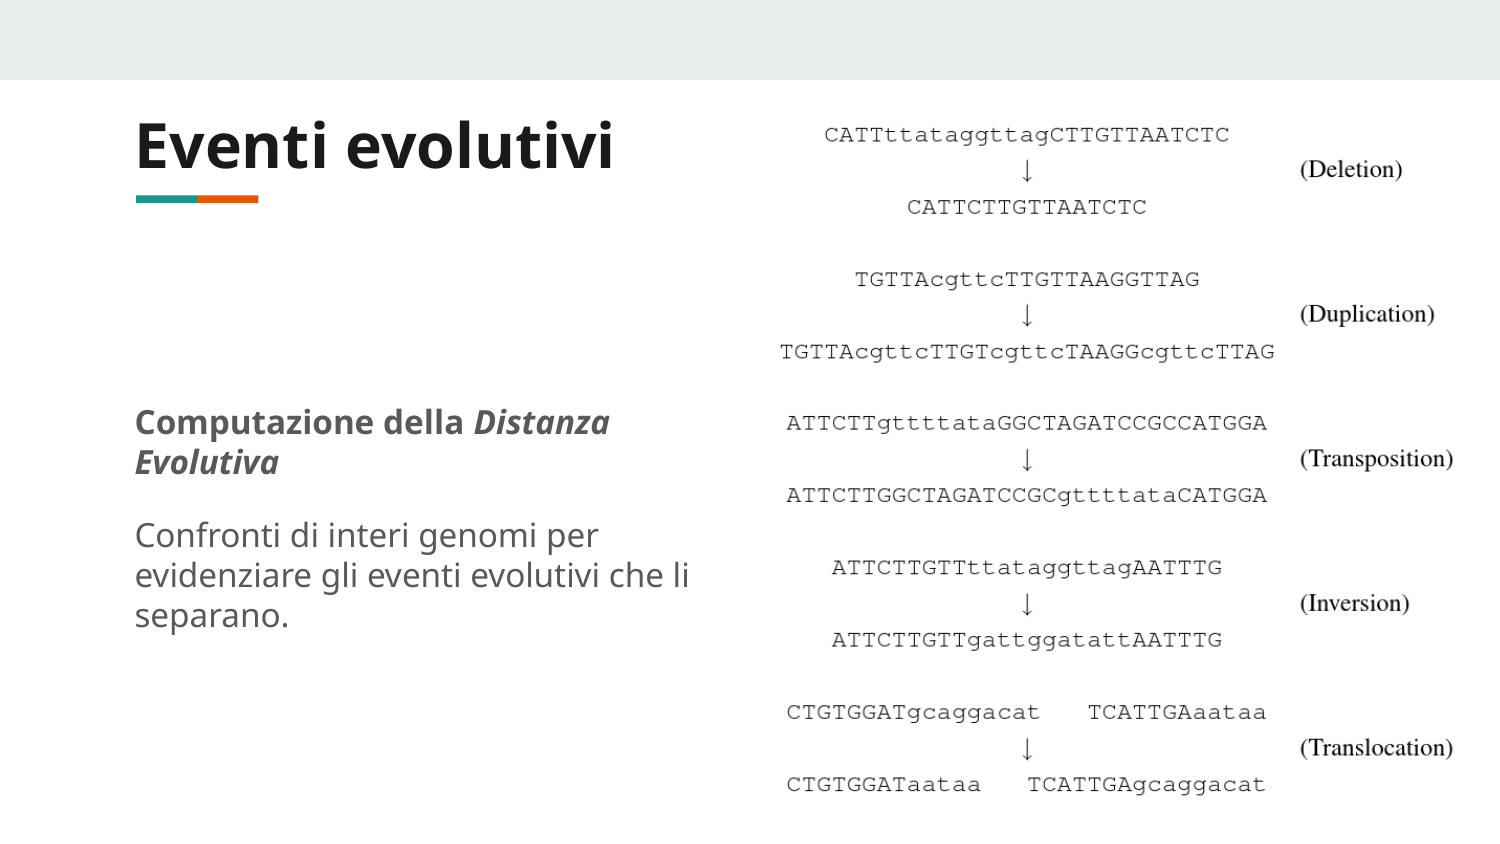

# Eventi evolutivi
Computazione della Distanza Evolutiva
Confronti di interi genomi per evidenziare gli eventi evolutivi che li separano.